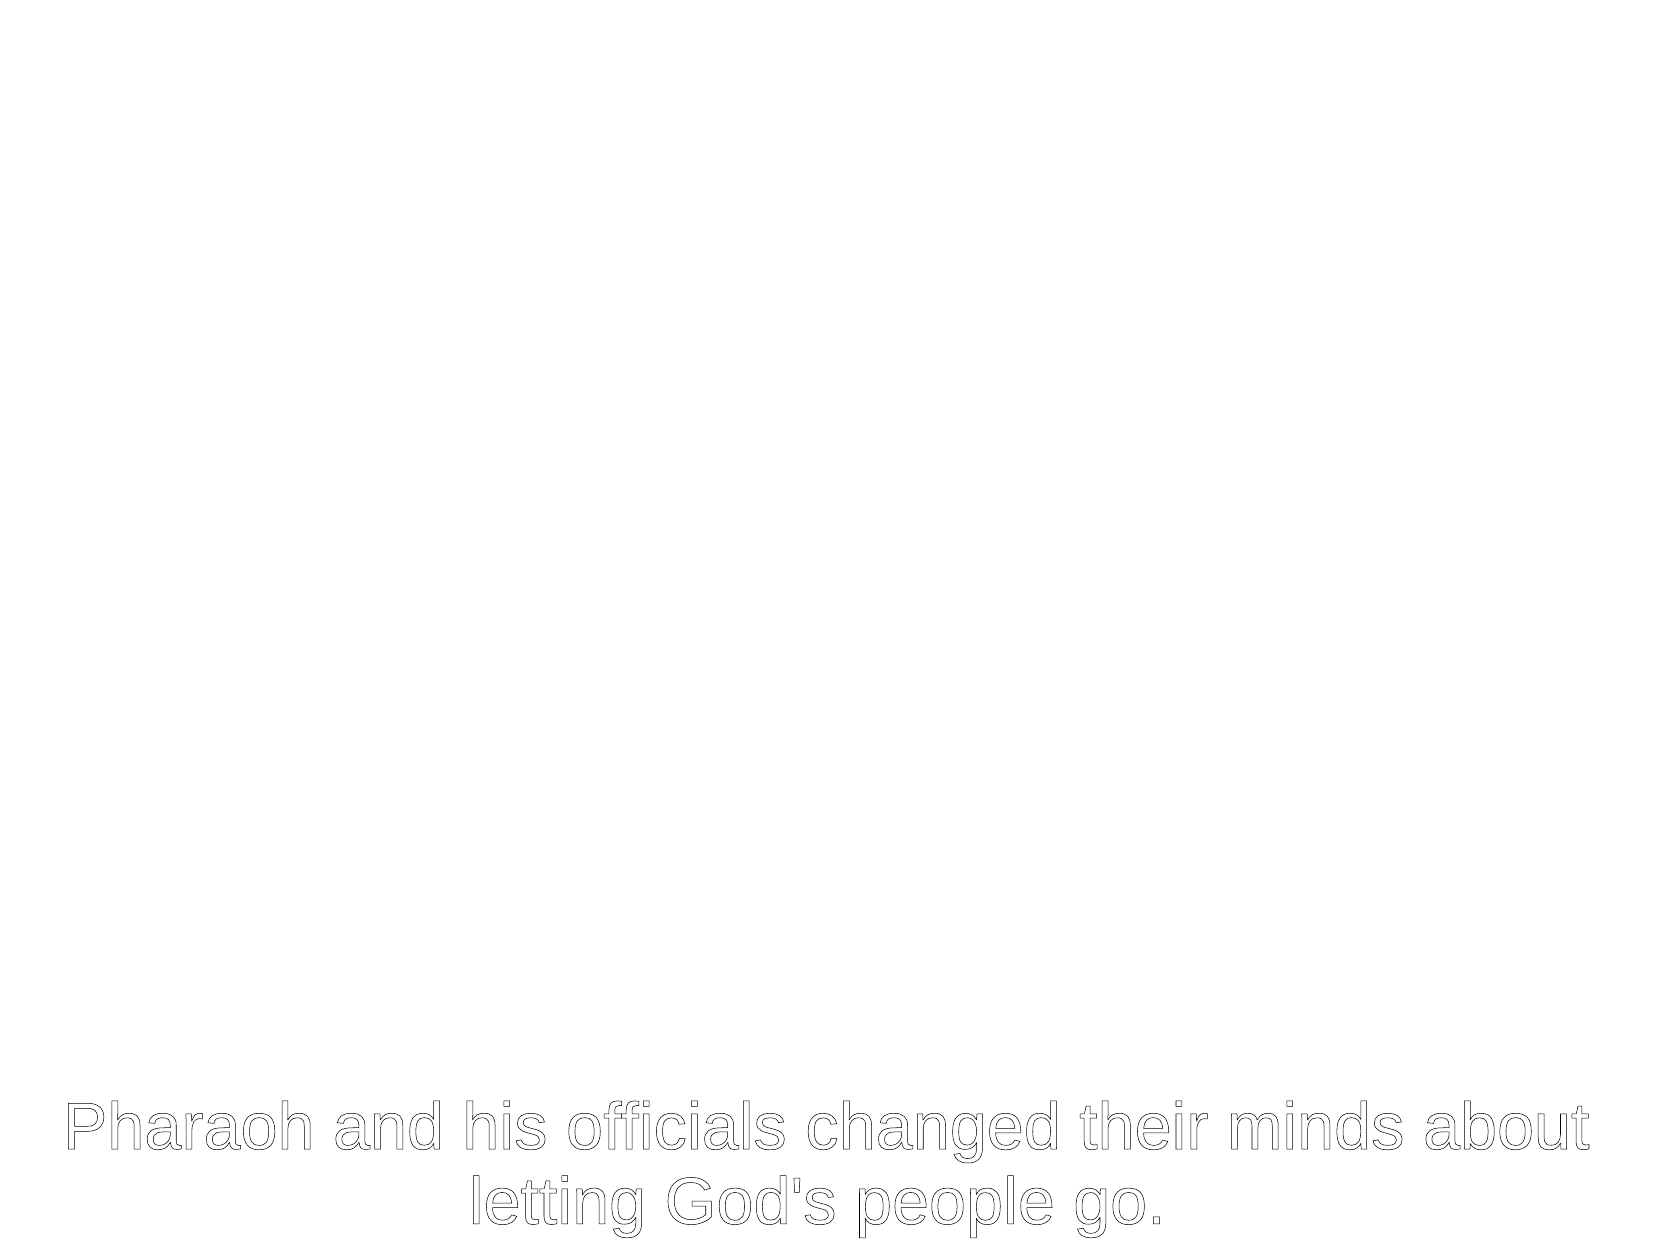

# Pharaoh and his officials changed their minds about letting God's people go.